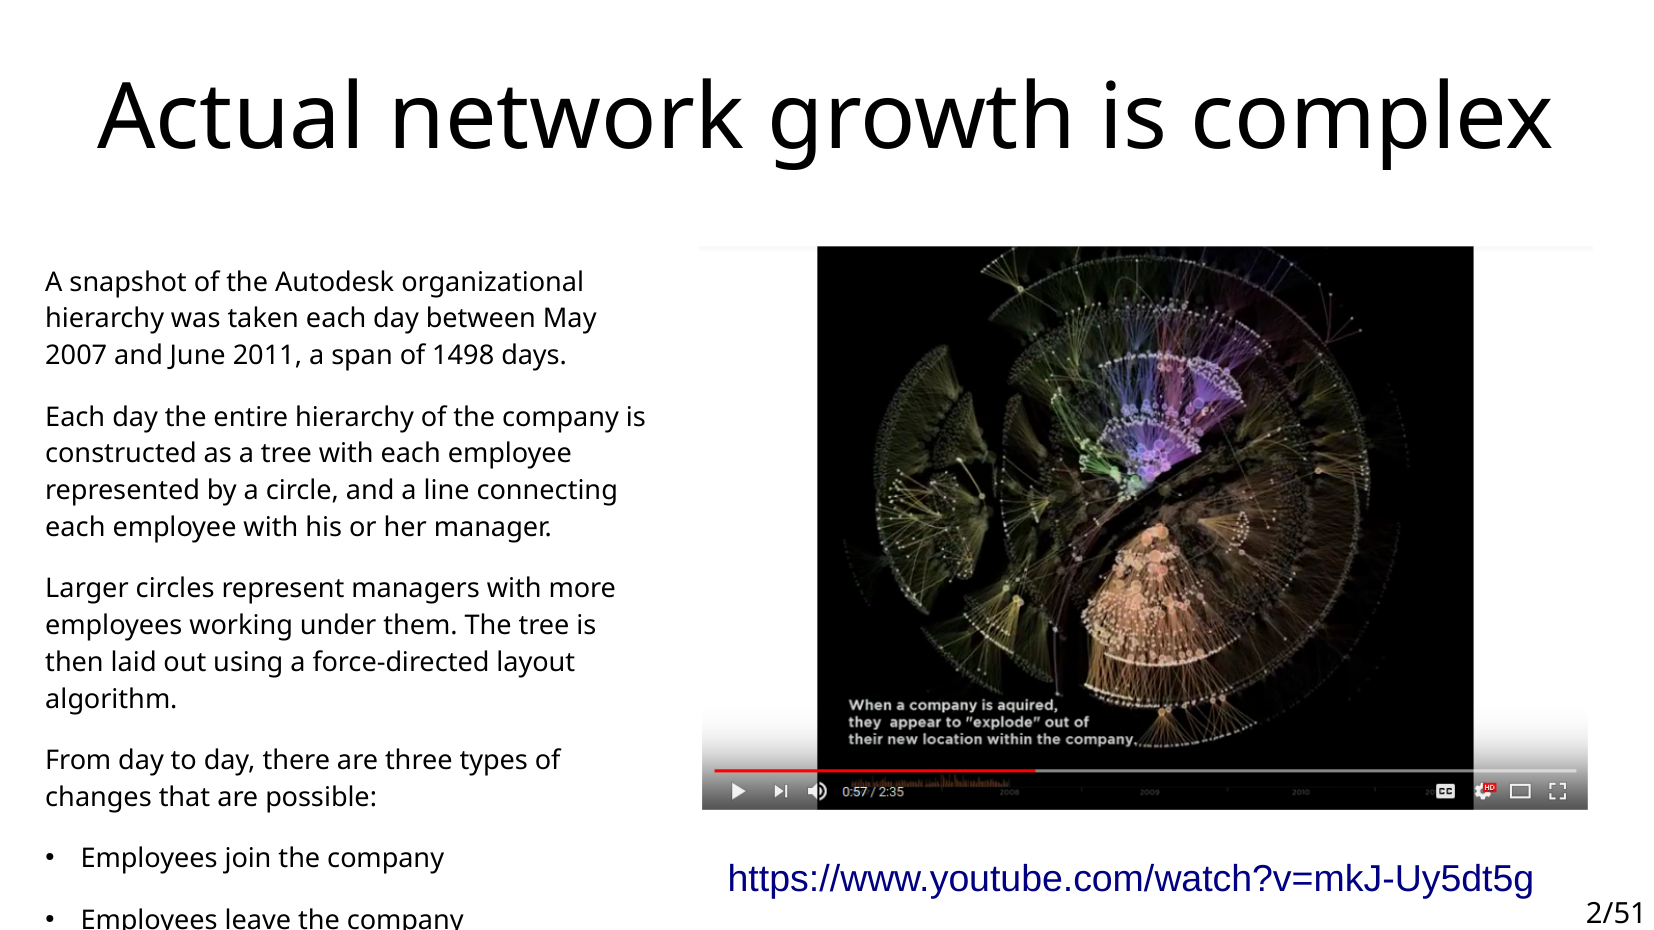

# Actual network growth is complex
A snapshot of the Autodesk organizational hierarchy was taken each day between May 2007 and June 2011, a span of 1498 days.
Each day the entire hierarchy of the company is constructed as a tree with each employee represented by a circle, and a line connecting each employee with his or her manager.
Larger circles represent managers with more employees working under them. The tree is then laid out using a force-directed layout algorithm.
From day to day, there are three types of changes that are possible:
Employees join the company
Employees leave the company
Employees change managers
https://www.youtube.com/watch?v=mkJ-Uy5dt5g
2